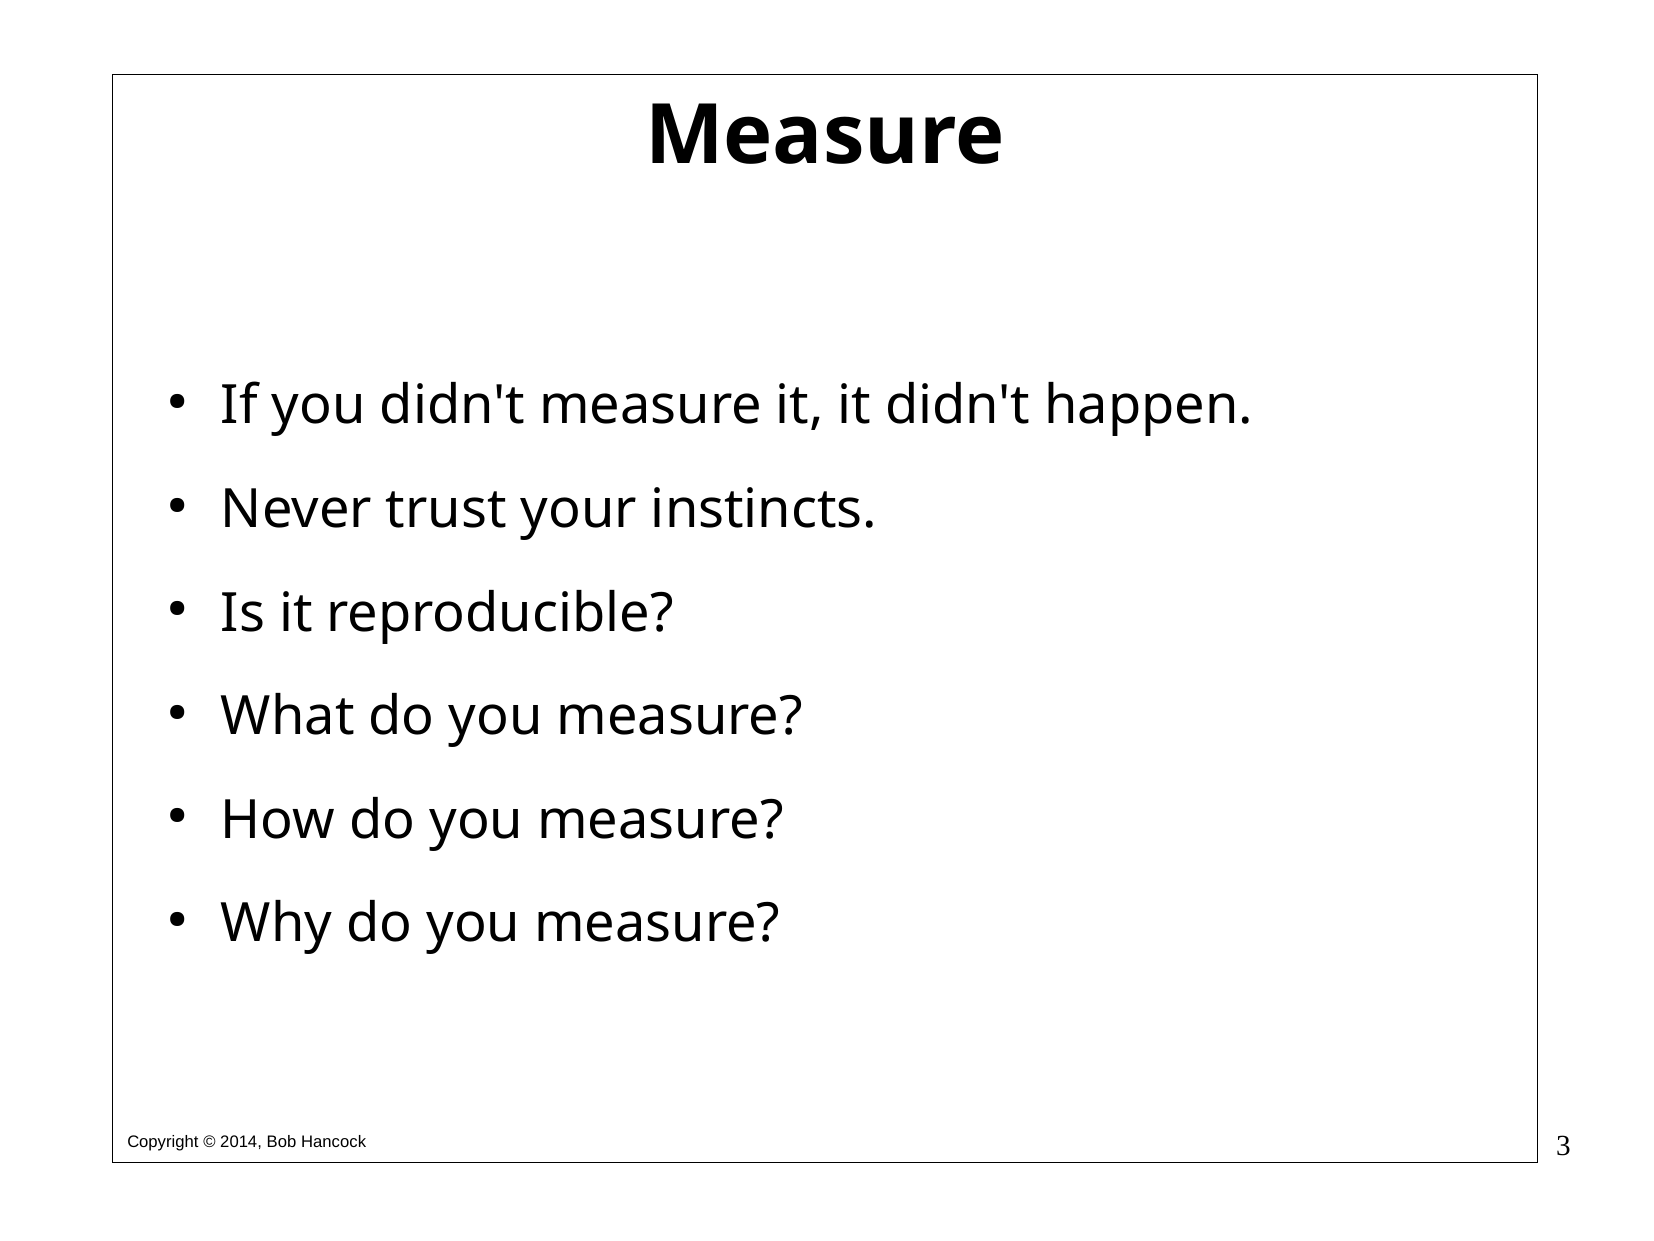

# Measure
If you didn't measure it, it didn't happen.
Never trust your instincts.
Is it reproducible?
What do you measure?
How do you measure?
Why do you measure?
Copyright © 2014, Bob Hancock
3